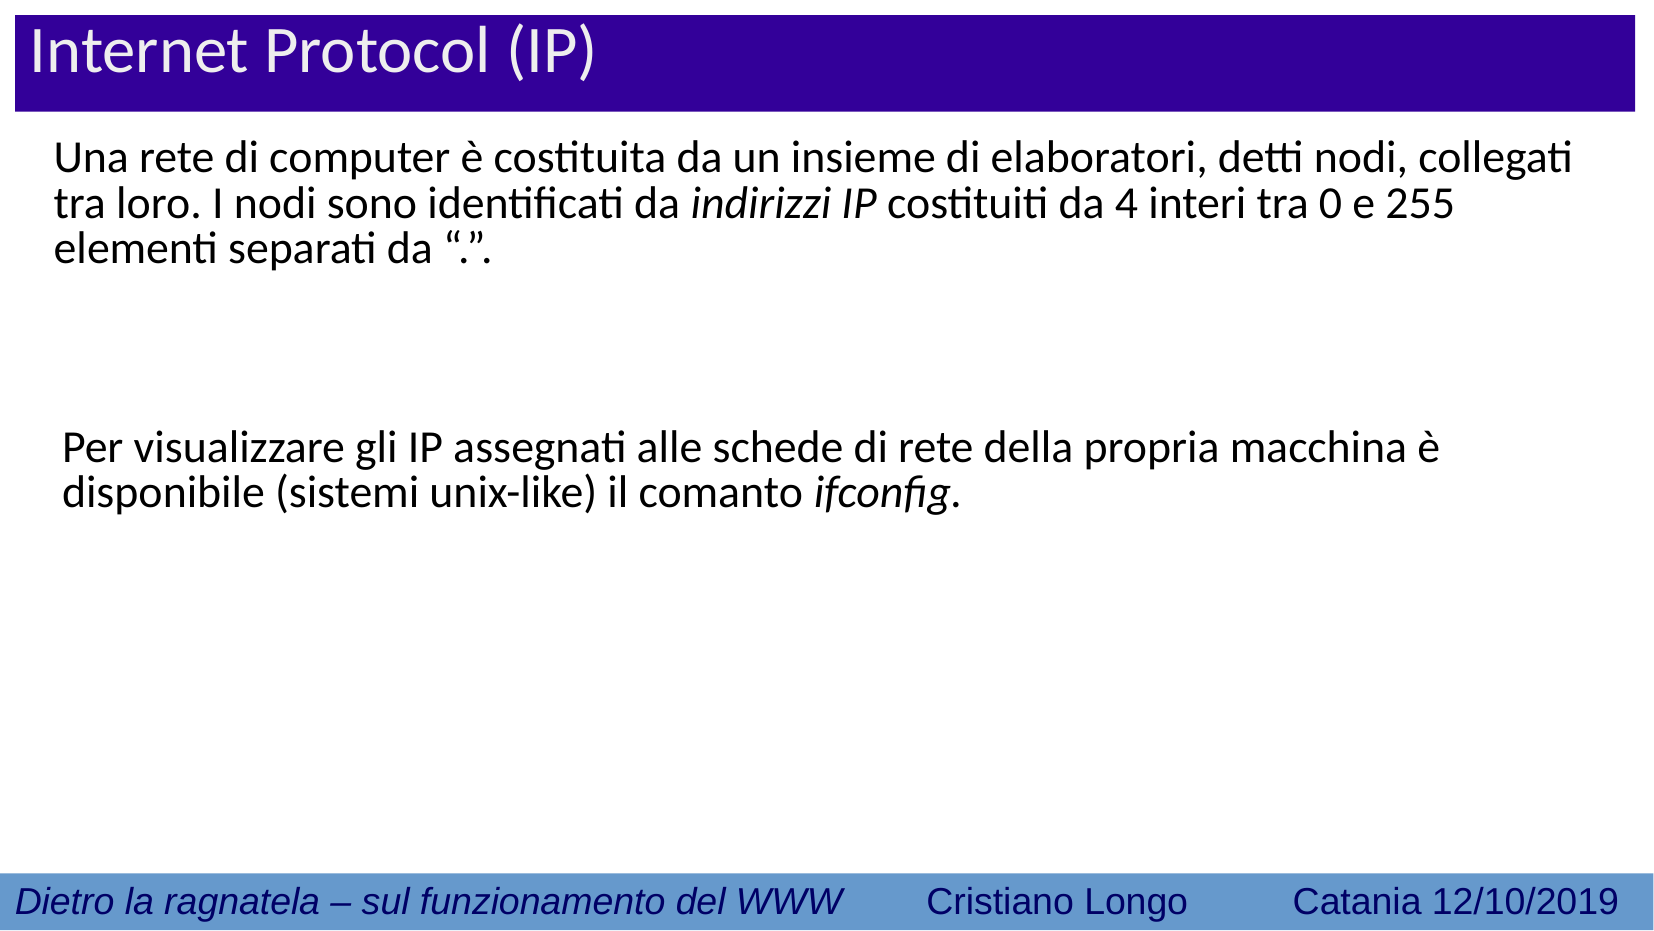

Internet Protocol (IP)
Una rete di computer è costituita da un insieme di elaboratori, detti nodi, collegati tra loro. I nodi sono identificati da indirizzi IP costituiti da 4 interi tra 0 e 255 elementi separati da “.”.
Per visualizzare gli IP assegnati alle schede di rete della propria macchina è disponibile (sistemi unix-like) il comanto ifconfig.
Dietro la ragnatela – sul funzionamento del WWW Cristiano Longo Catania 12/10/2019